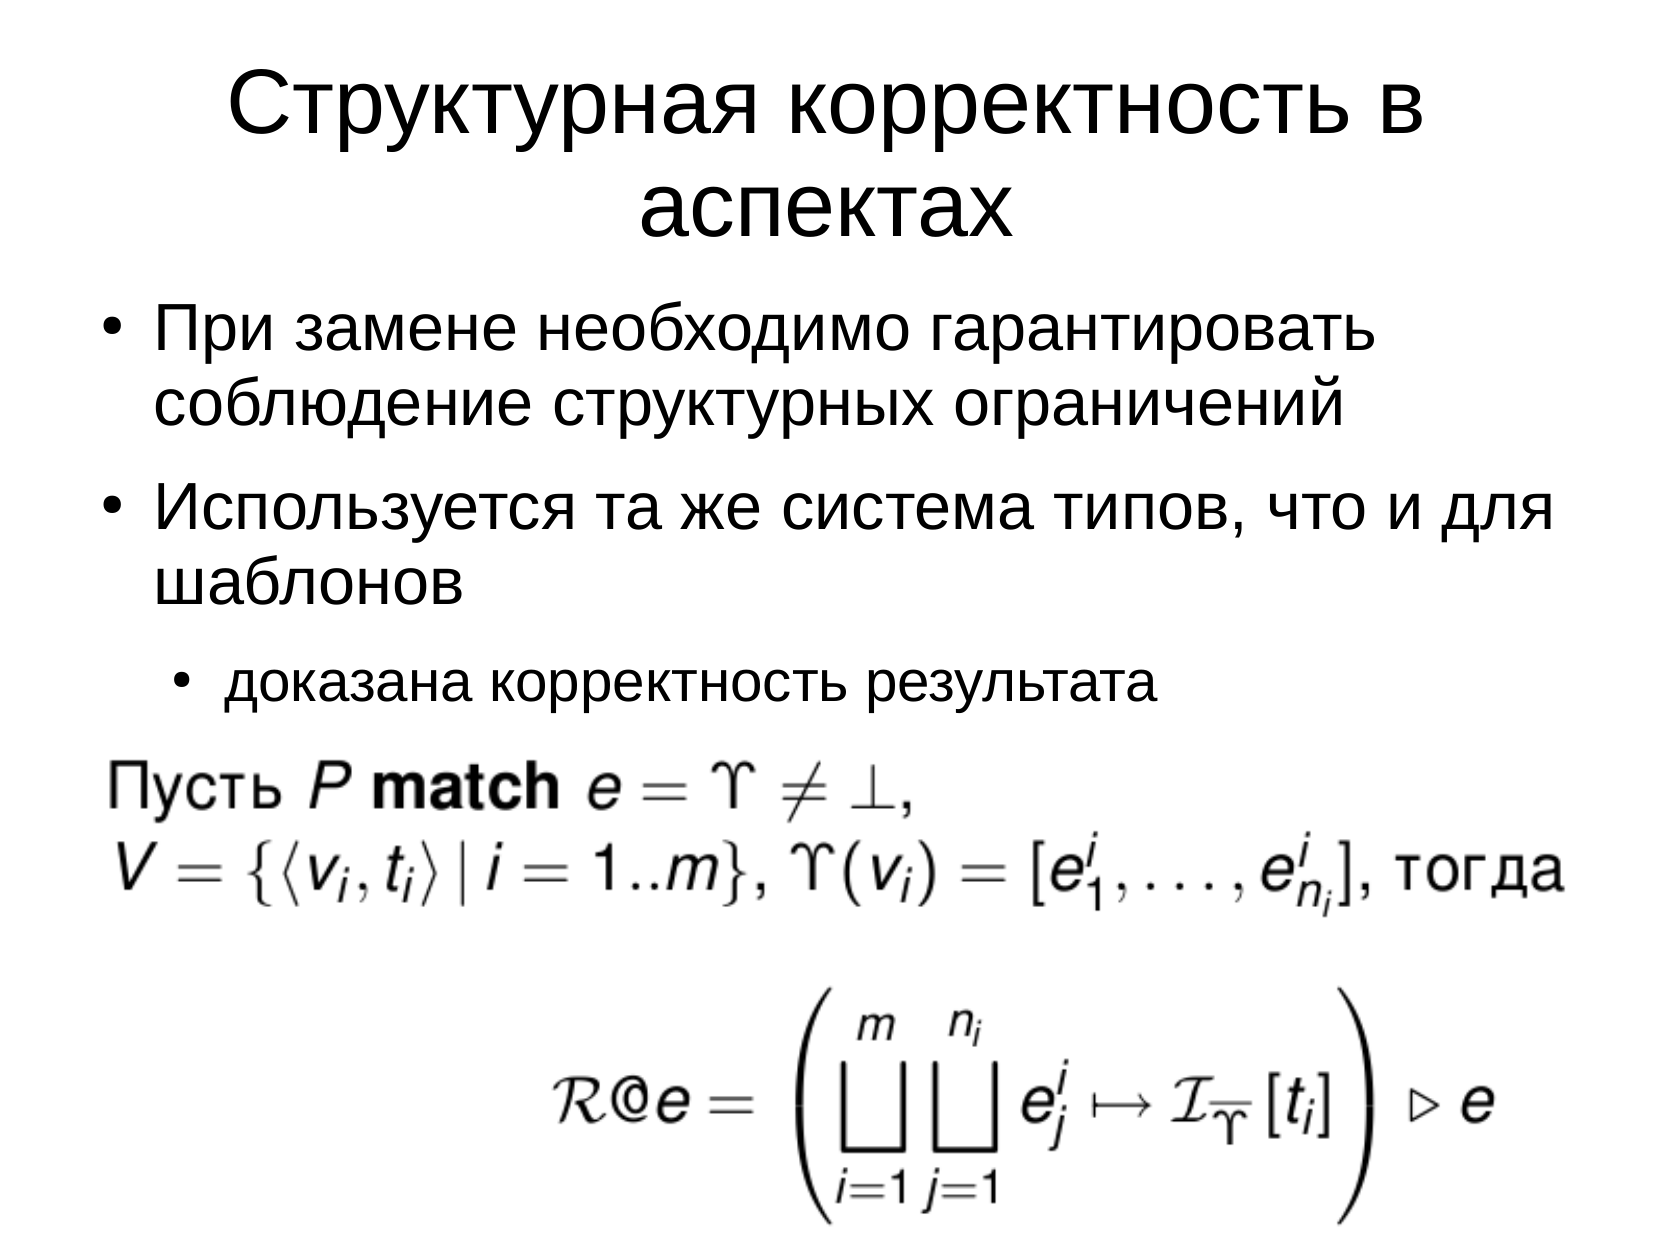

# Структурная корректность в аспектах
При замене необходимо гарантировать соблюдение структурных ограничений
Используется та же система типов, что и для шаблонов
доказана корректность результата